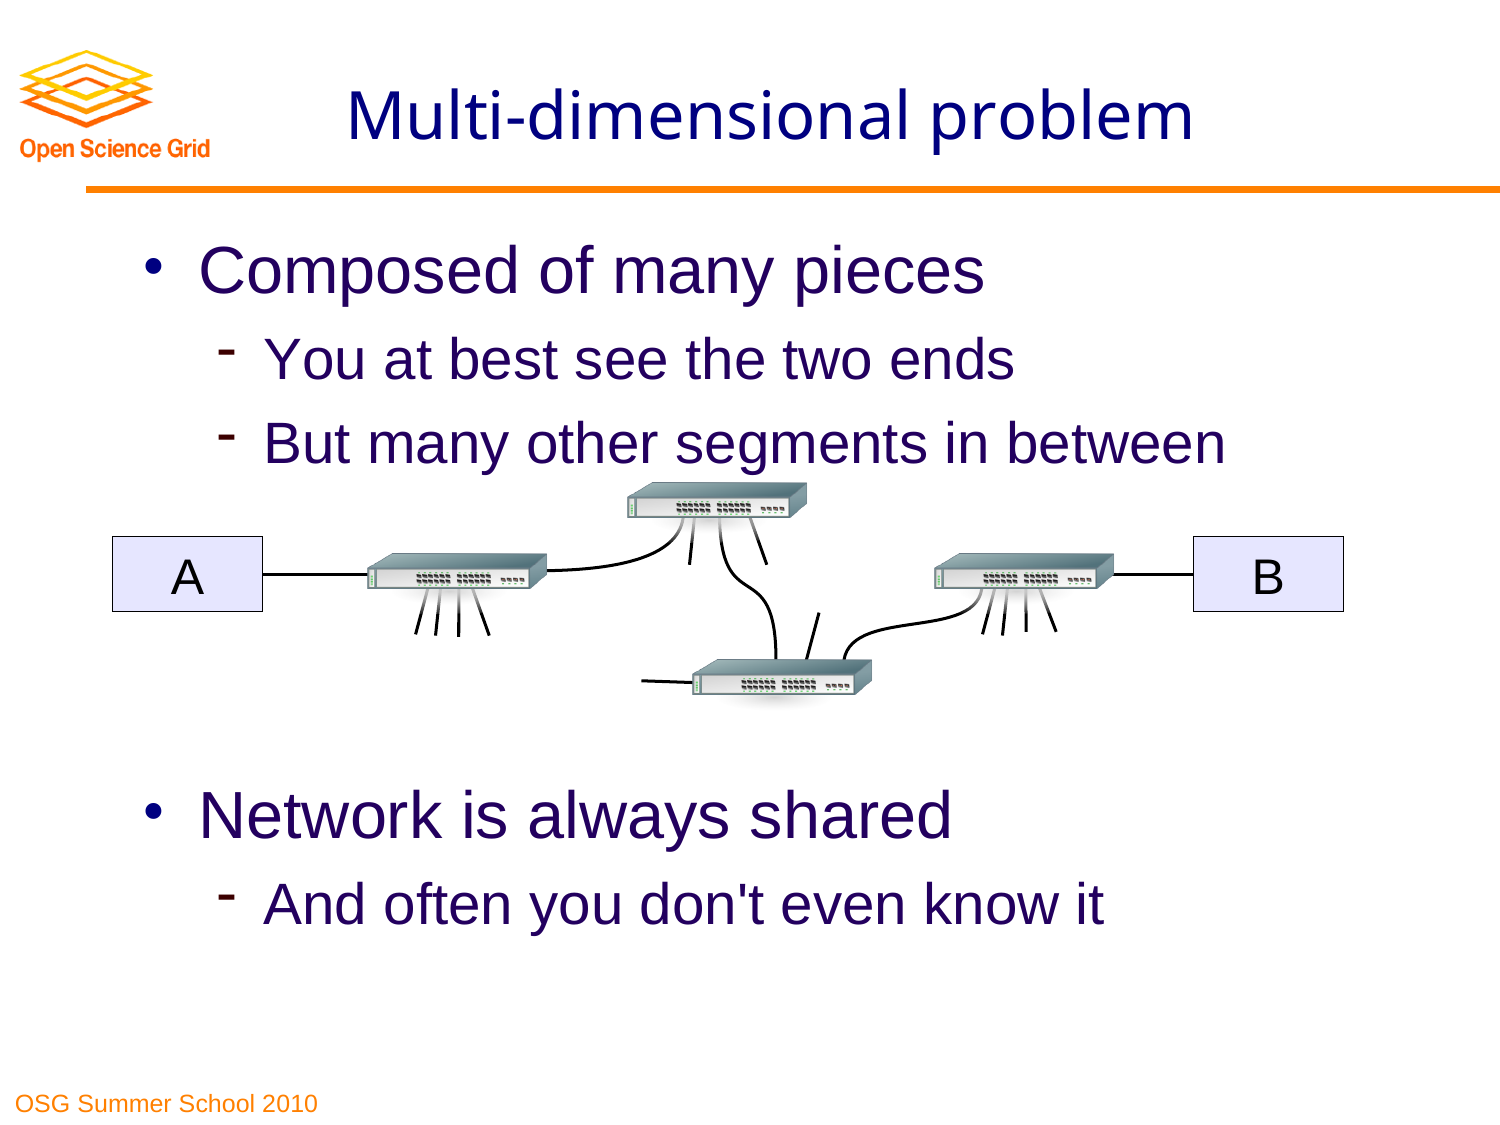

# Multi-dimensional problem
Composed of many pieces
You at best see the two ends
But many other segments in between
Network is always shared
And often you don't even know it
A
B